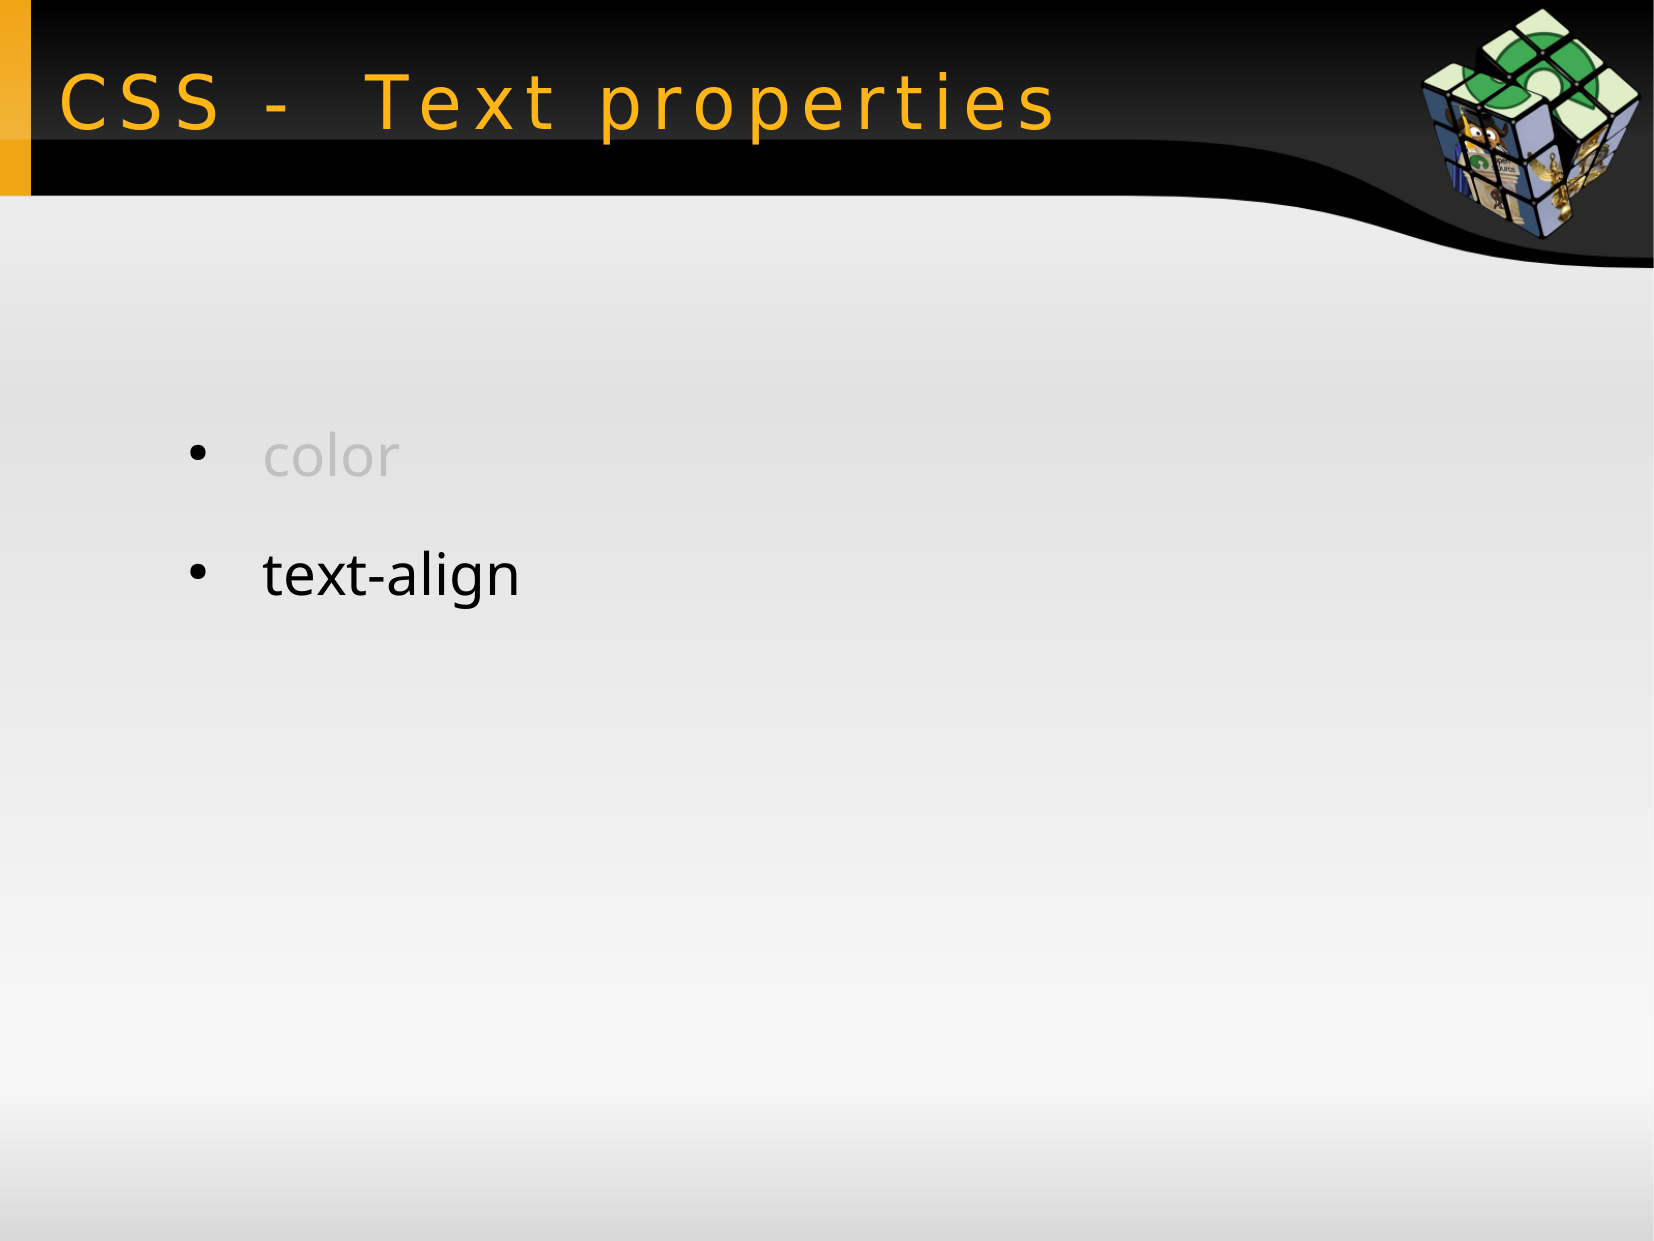

# CSS - Text properties
color
text-align